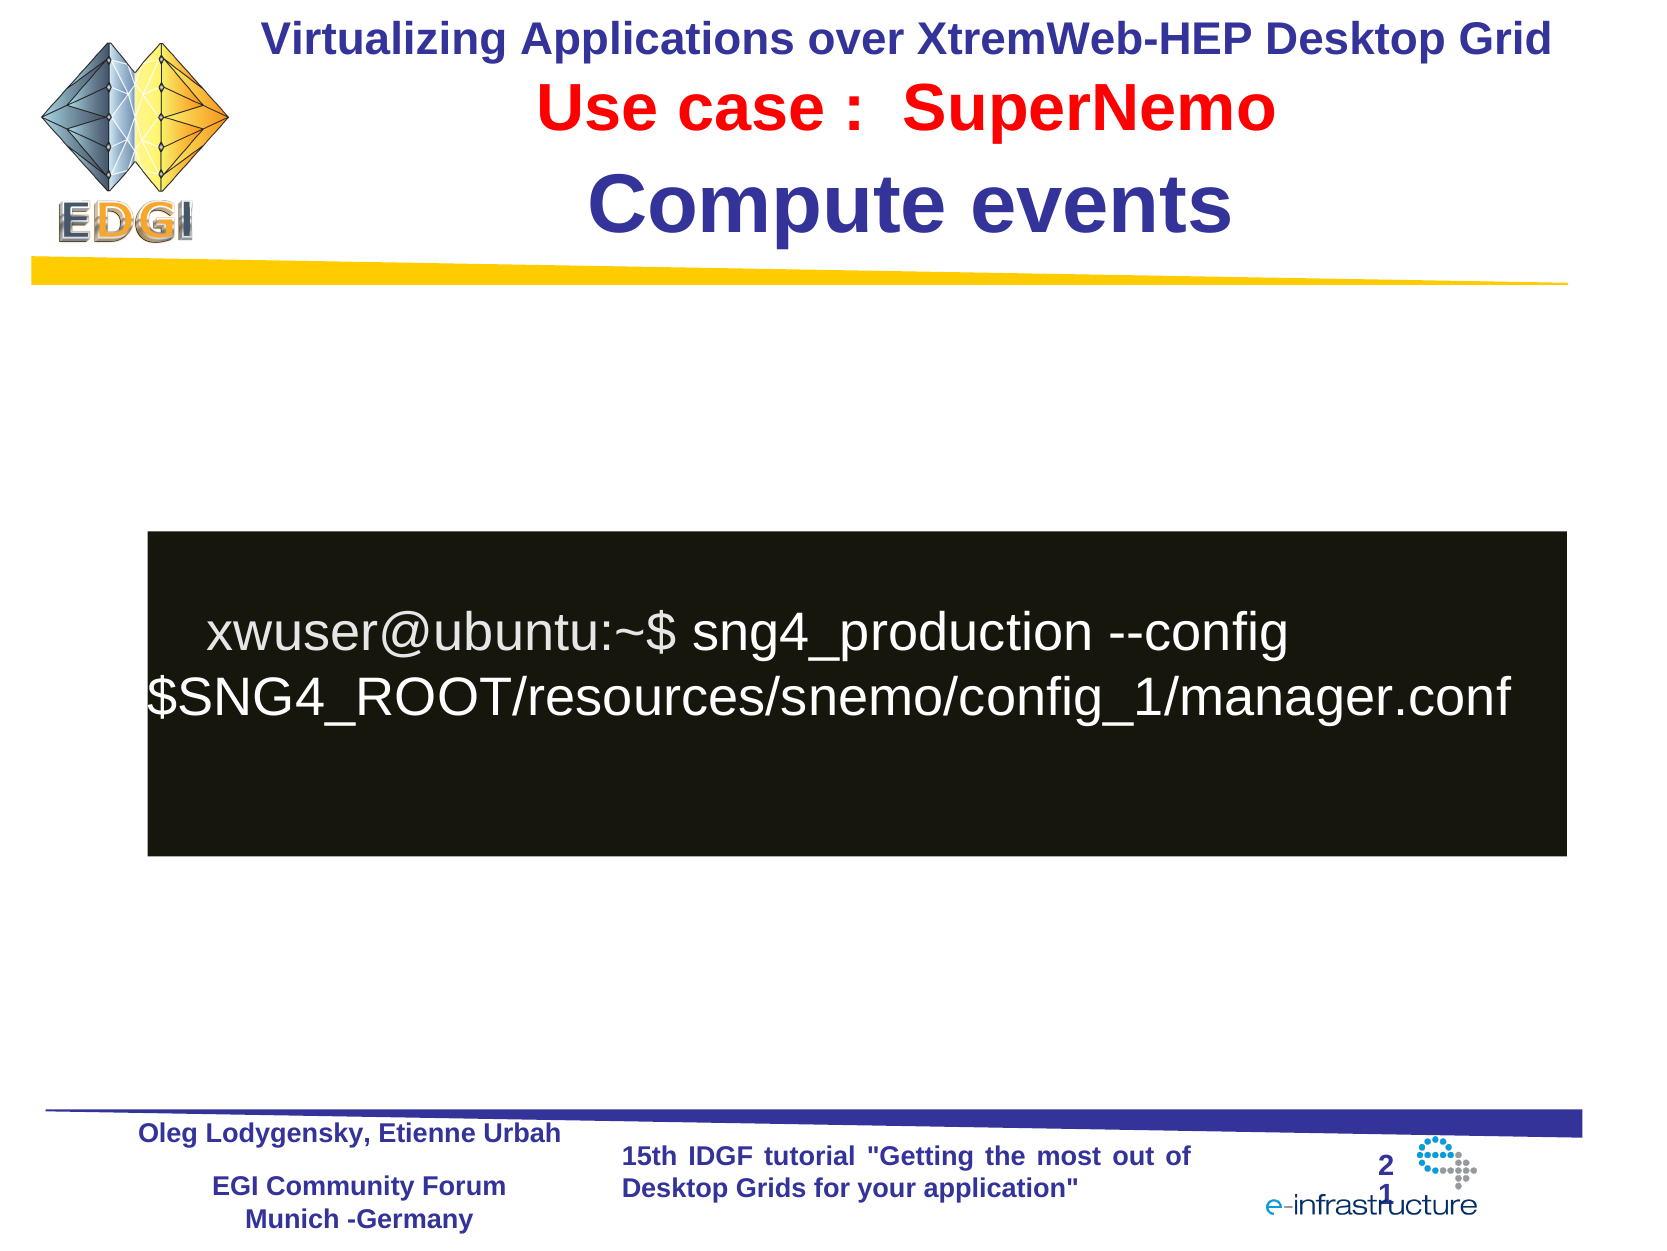

Virtualizing Applications over XtremWeb-HEP Desktop Grid
Use case : SuperNemo
Compute events
xwuser@ubuntu:~$ sng4_production --config $SNG4_ROOT/resources/snemo/config_1/manager.conf
21